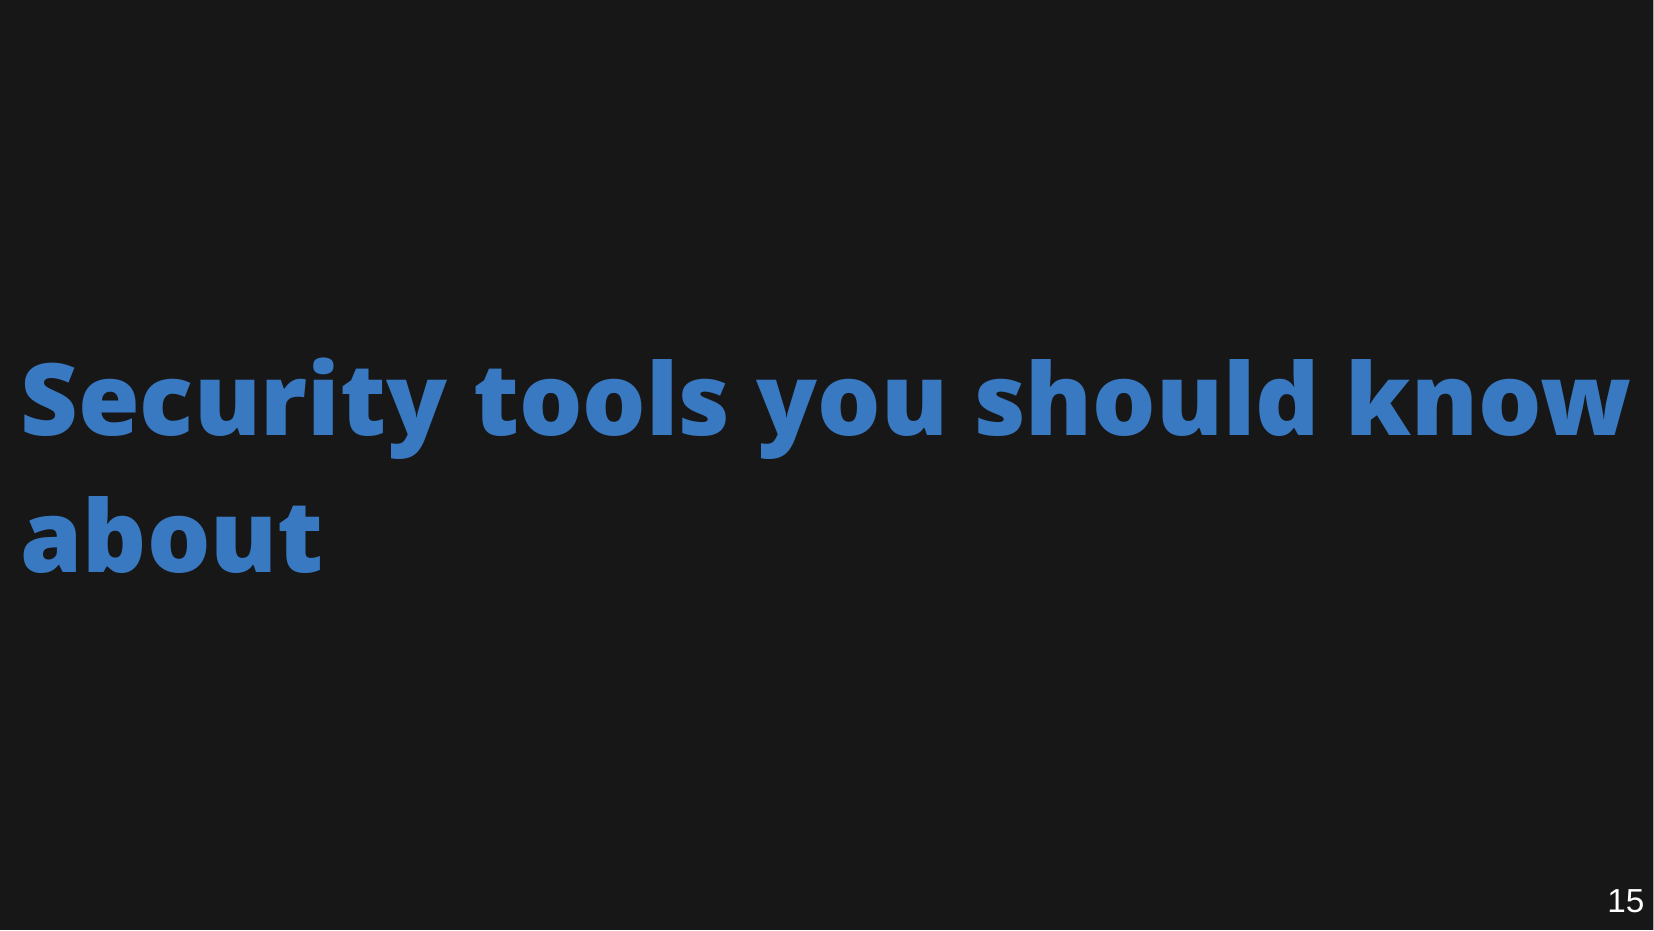

# Security tools you should know about